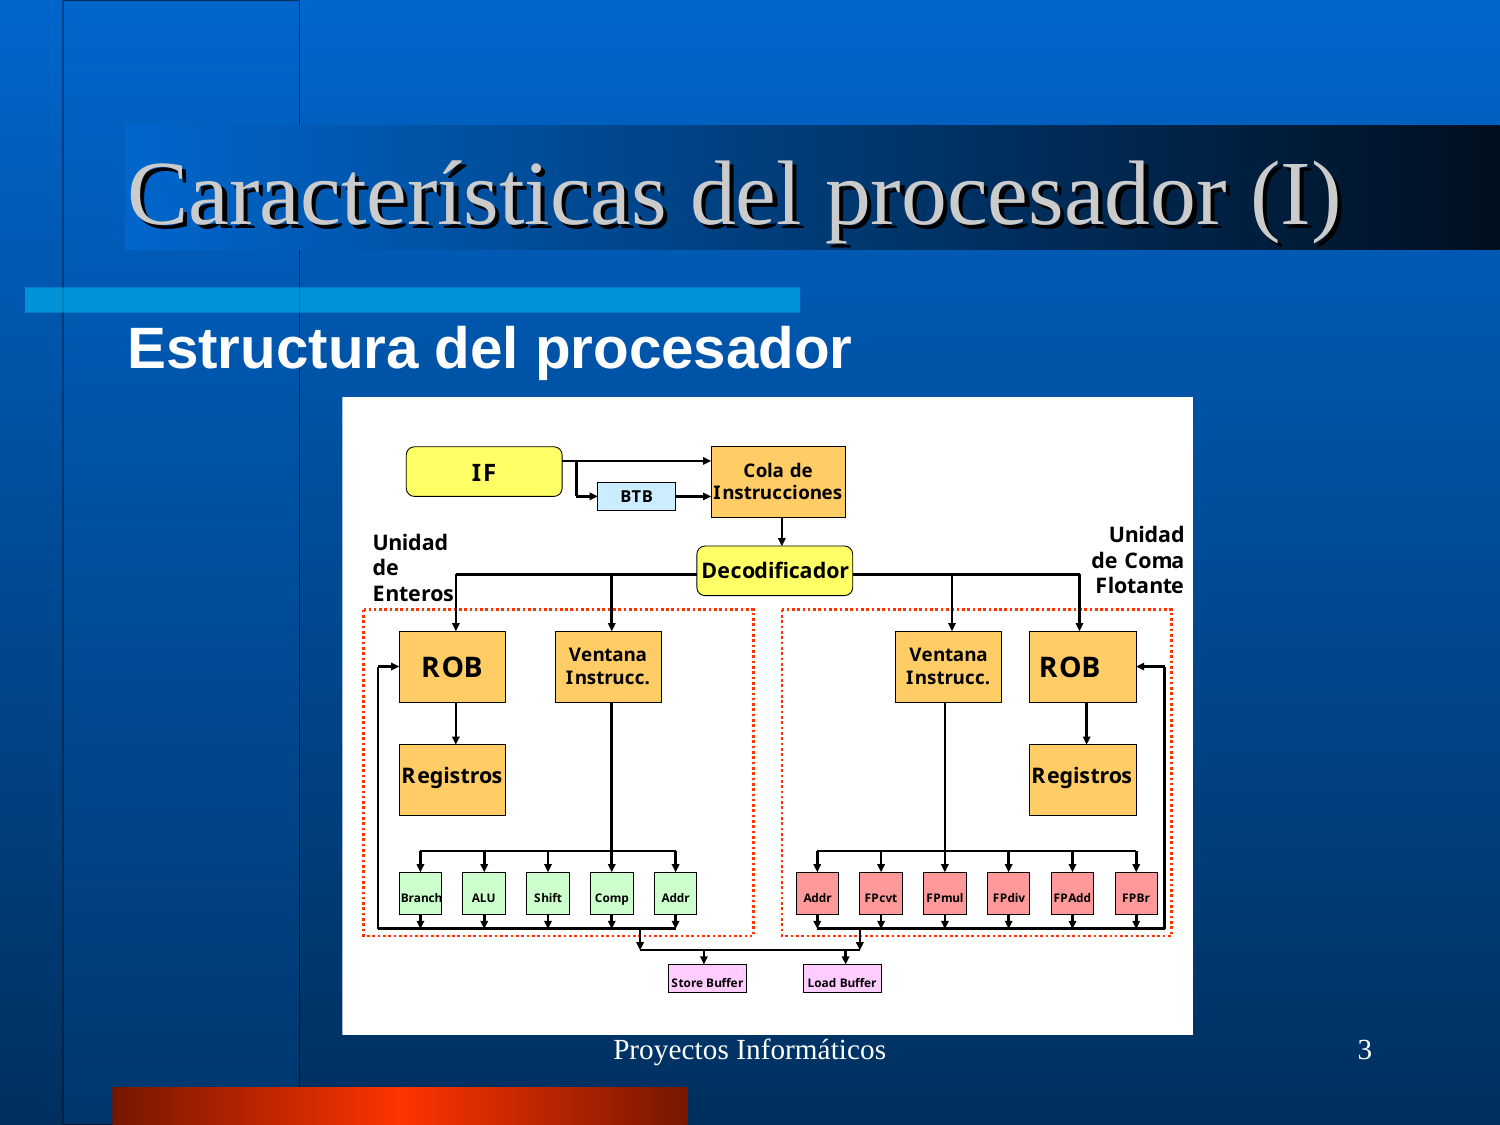

# Características del procesador (I)
Estructura del procesador
Proyectos Informáticos
3